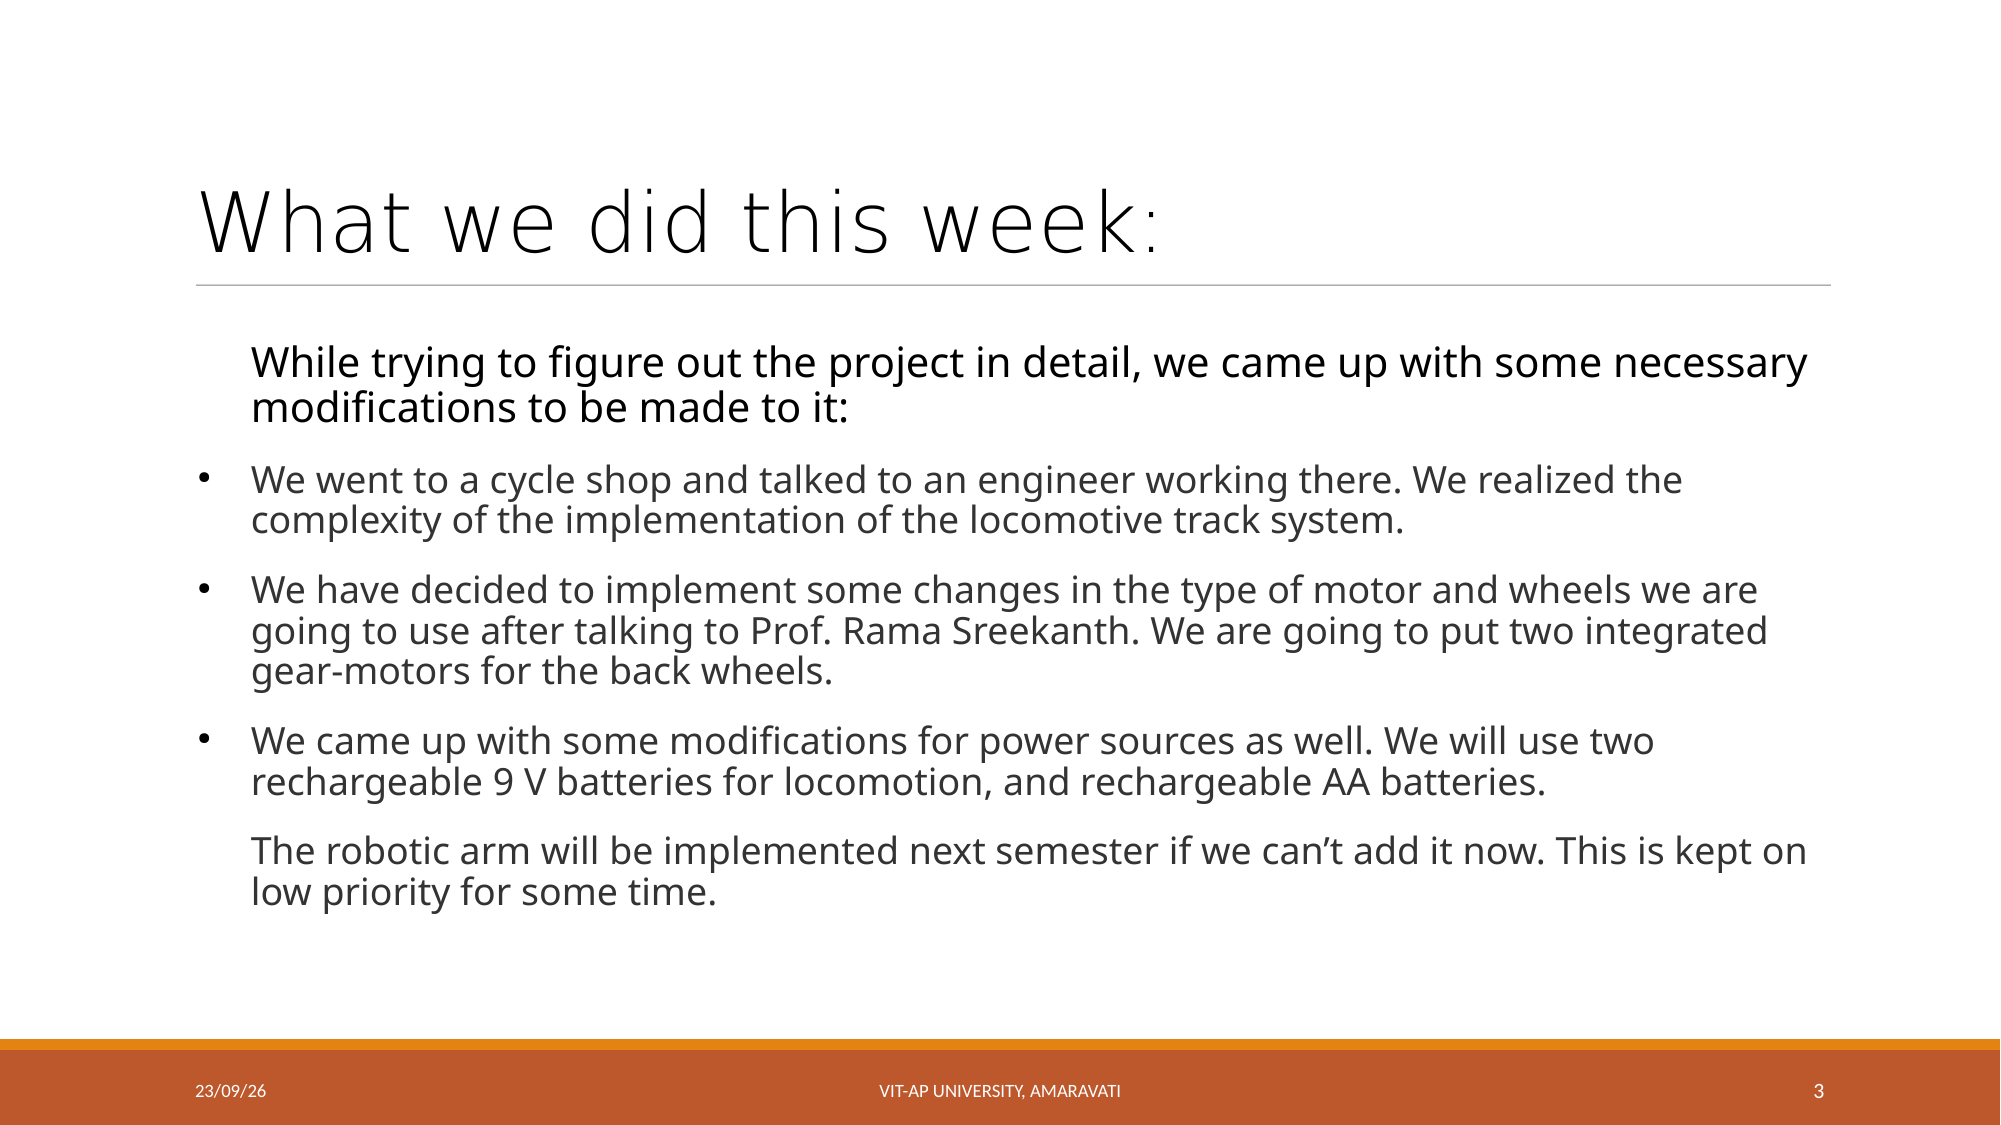

What we did this week:
# While trying to figure out the project in detail, we came up with some necessary modifications to be made to it:
We went to a cycle shop and talked to an engineer working there. We realized the complexity of the implementation of the locomotive track system.
We have decided to implement some changes in the type of motor and wheels we are going to use after talking to Prof. Rama Sreekanth. We are going to put two integrated gear-motors for the back wheels.
We came up with some modifications for power sources as well. We will use two rechargeable 9 V batteries for locomotion, and rechargeable AA batteries.
The robotic arm will be implemented next semester if we can’t add it now. This is kept on low priority for some time.
VIT-AP University, Amaravati
3